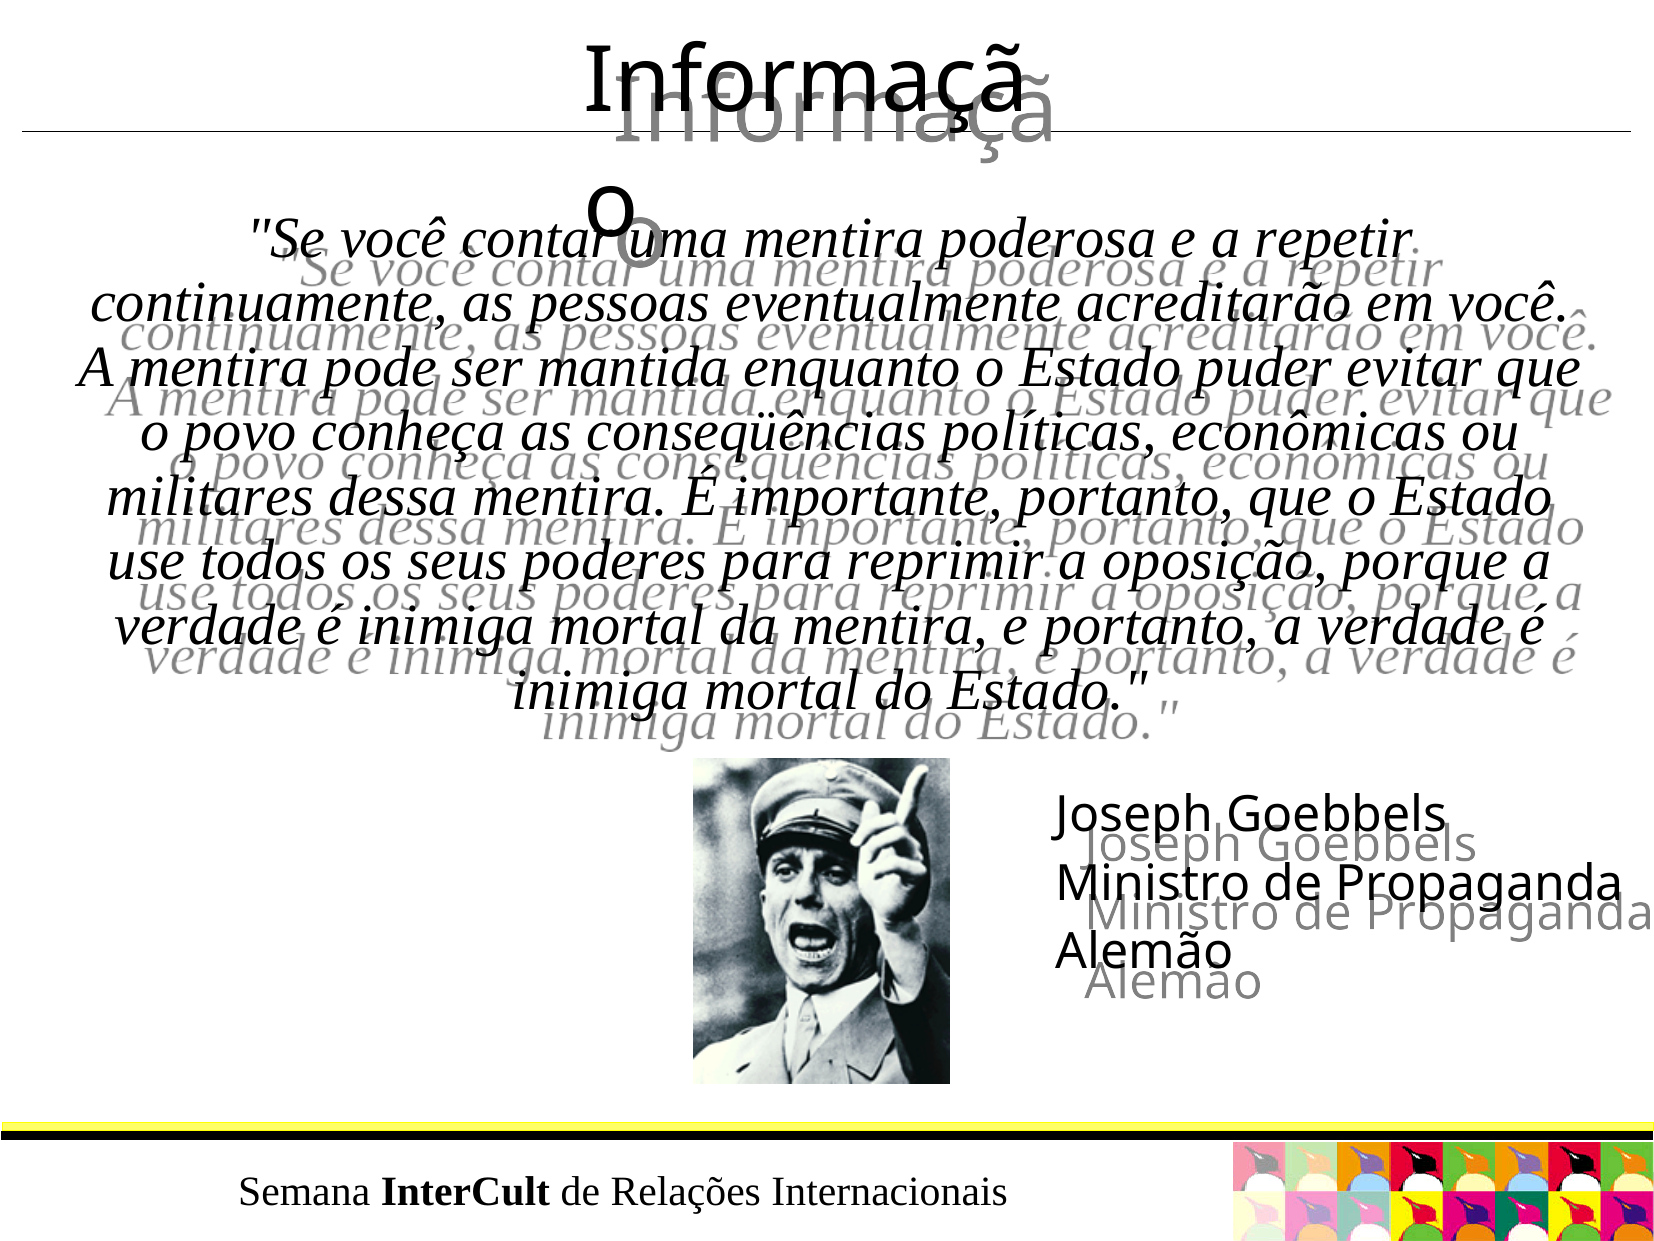

Informação
"Se você contar uma mentira poderosa e a repetir continuamente, as pessoas eventualmente acreditarão em você. A mentira pode ser mantida enquanto o Estado puder evitar que o povo conheça as conseqüências políticas, econômicas ou militares dessa mentira. É importante, portanto, que o Estado use todos os seus poderes para reprimir a oposição, porque a verdade é inimiga mortal da mentira, e portanto, a verdade é inimiga mortal do Estado."
Joseph Goebbels
Ministro de Propaganda Alemão
Semana InterCult de Relações Internacionais